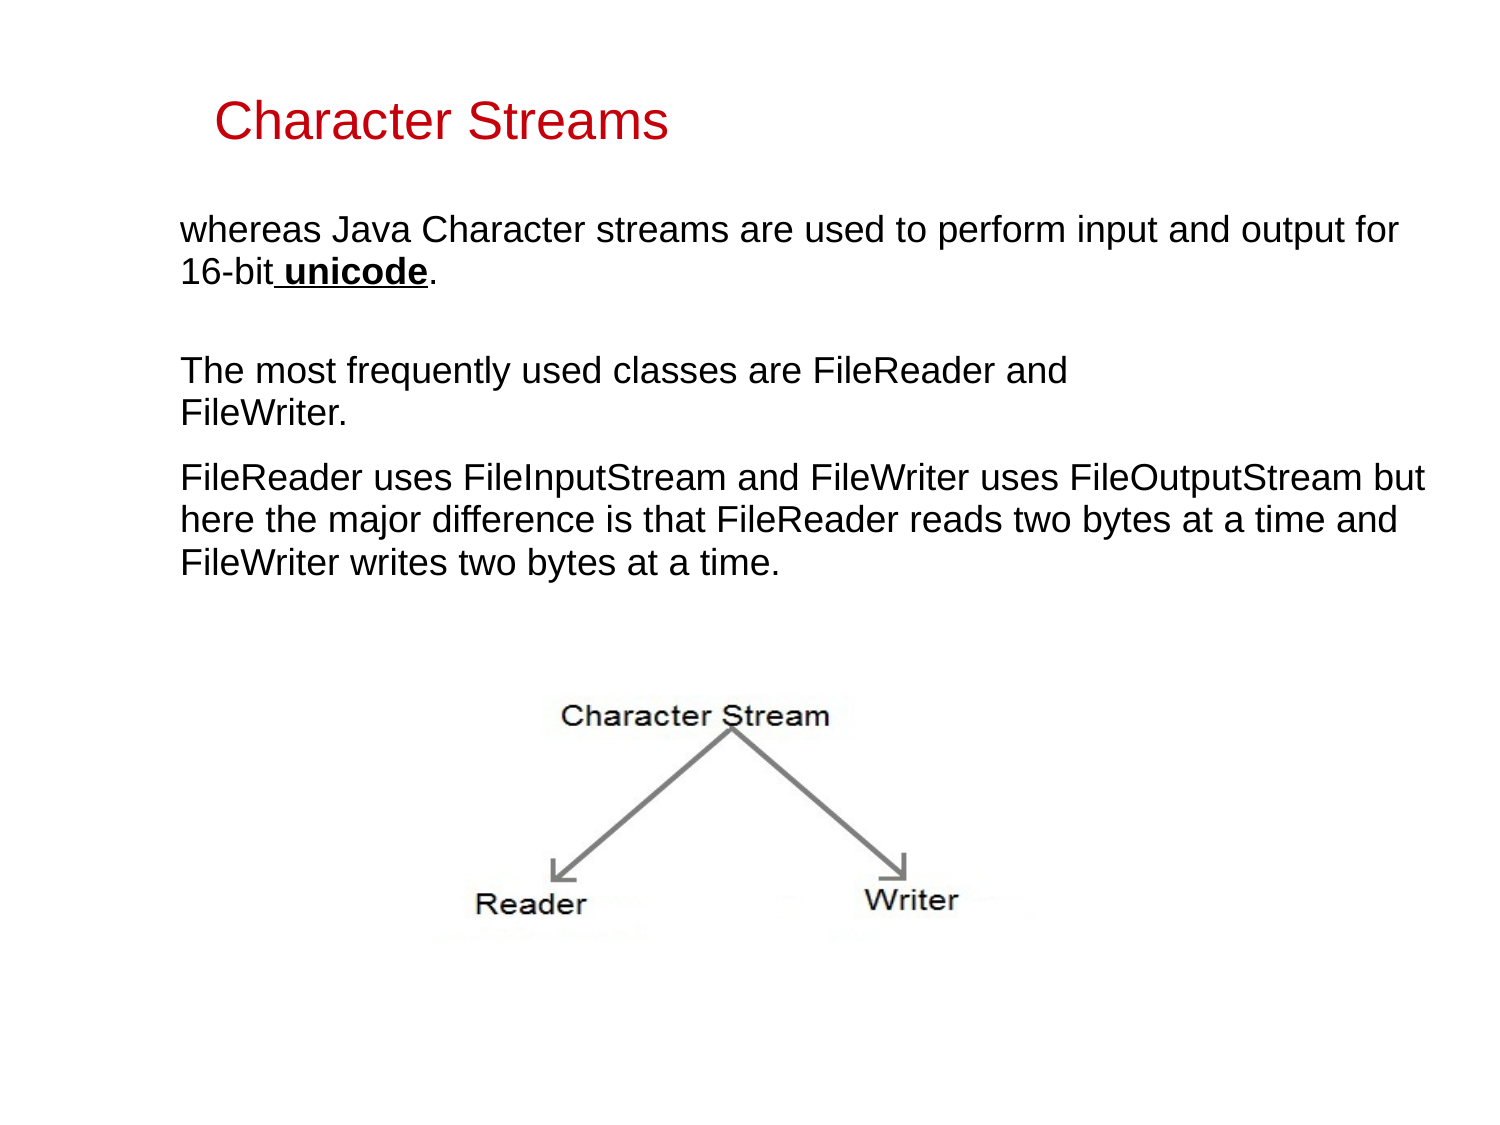

Character Streams
whereas Java Character streams are used to perform input and output for 16-bit unicode.
The most frequently used classes are FileReader and FileWriter.
FileReader uses FileInputStream and FileWriter uses FileOutputStream but here the major difference is that FileReader reads two bytes at a time and FileWriter writes two bytes at a time.